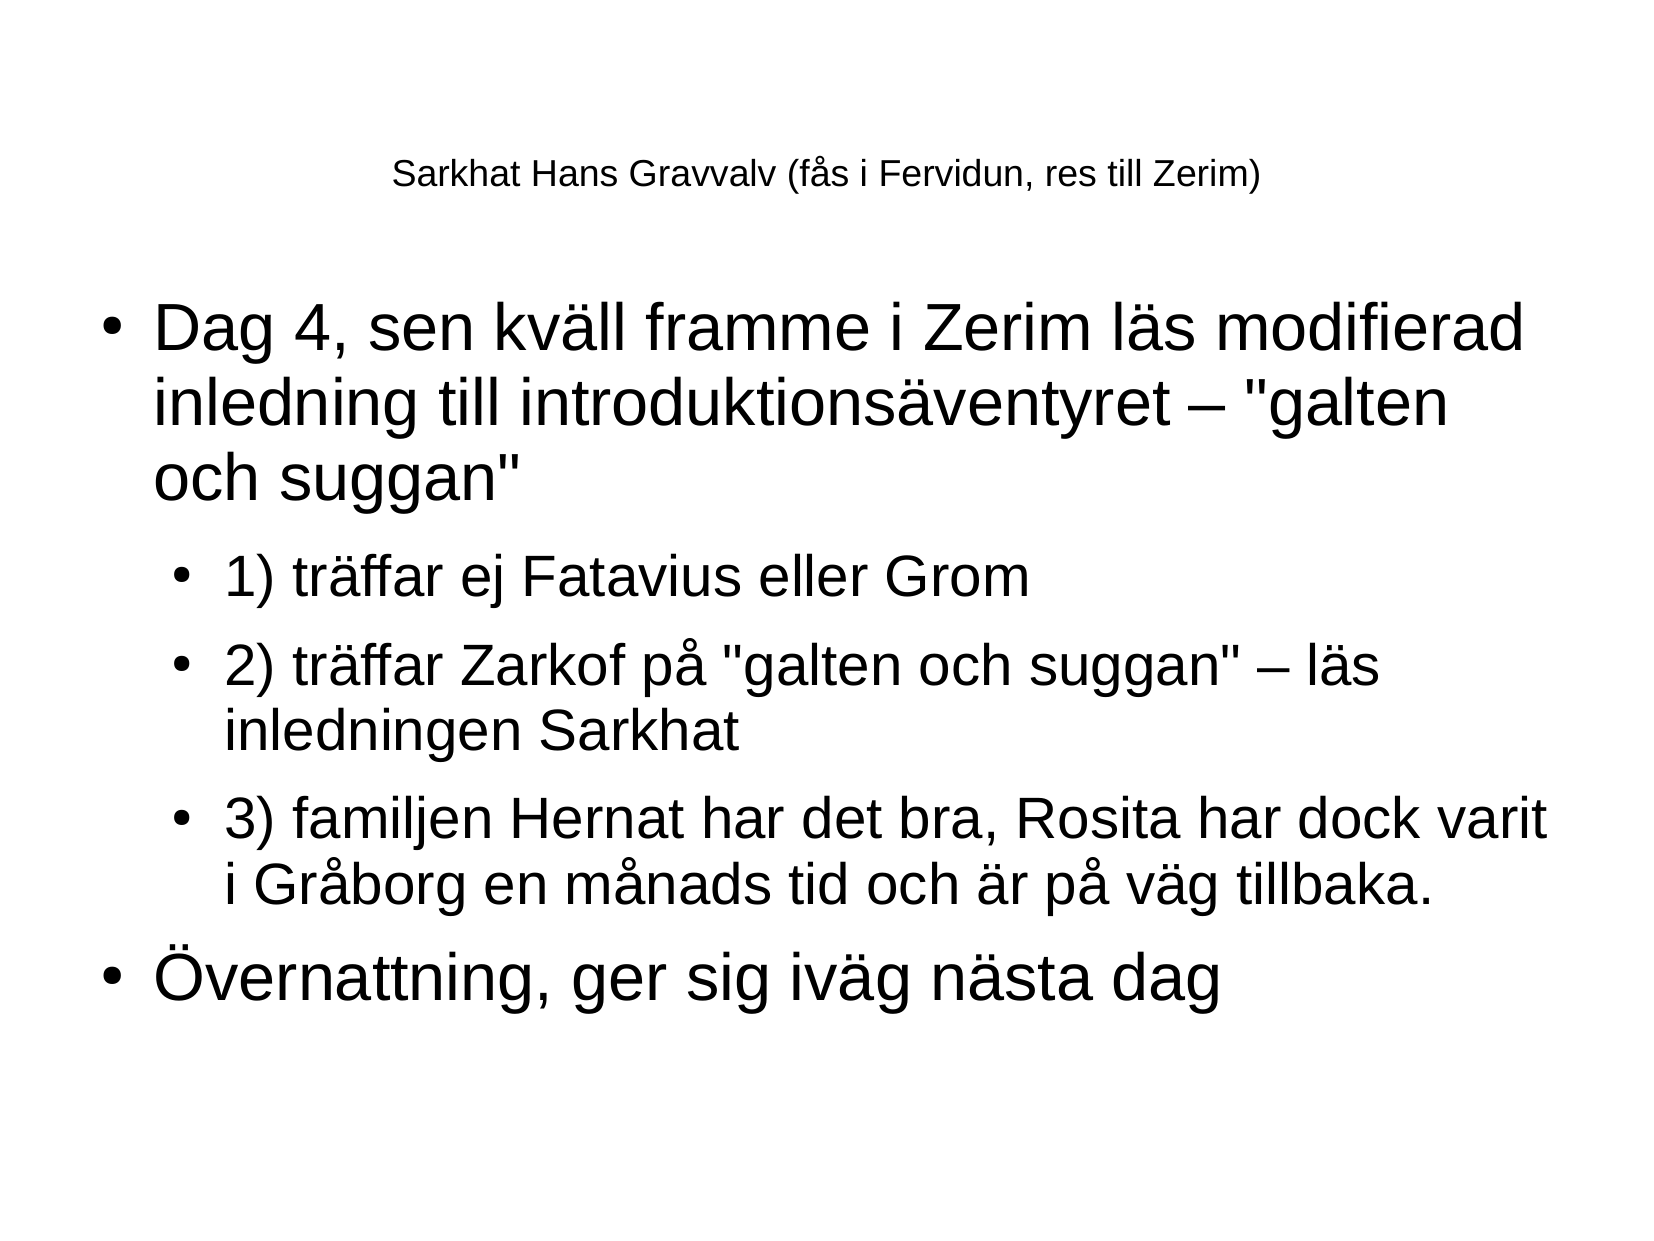

# Sarkhat Hans Gravvalv (fås i Fervidun, res till Zerim)
Dag 4, sen kväll framme i Zerim läs modifierad inledning till introduktionsäventyret – "galten och suggan"
1) träffar ej Fatavius eller Grom
2) träffar Zarkof på "galten och suggan" – läs inledningen Sarkhat
3) familjen Hernat har det bra, Rosita har dock varit i Gråborg en månads tid och är på väg tillbaka.
Övernattning, ger sig iväg nästa dag